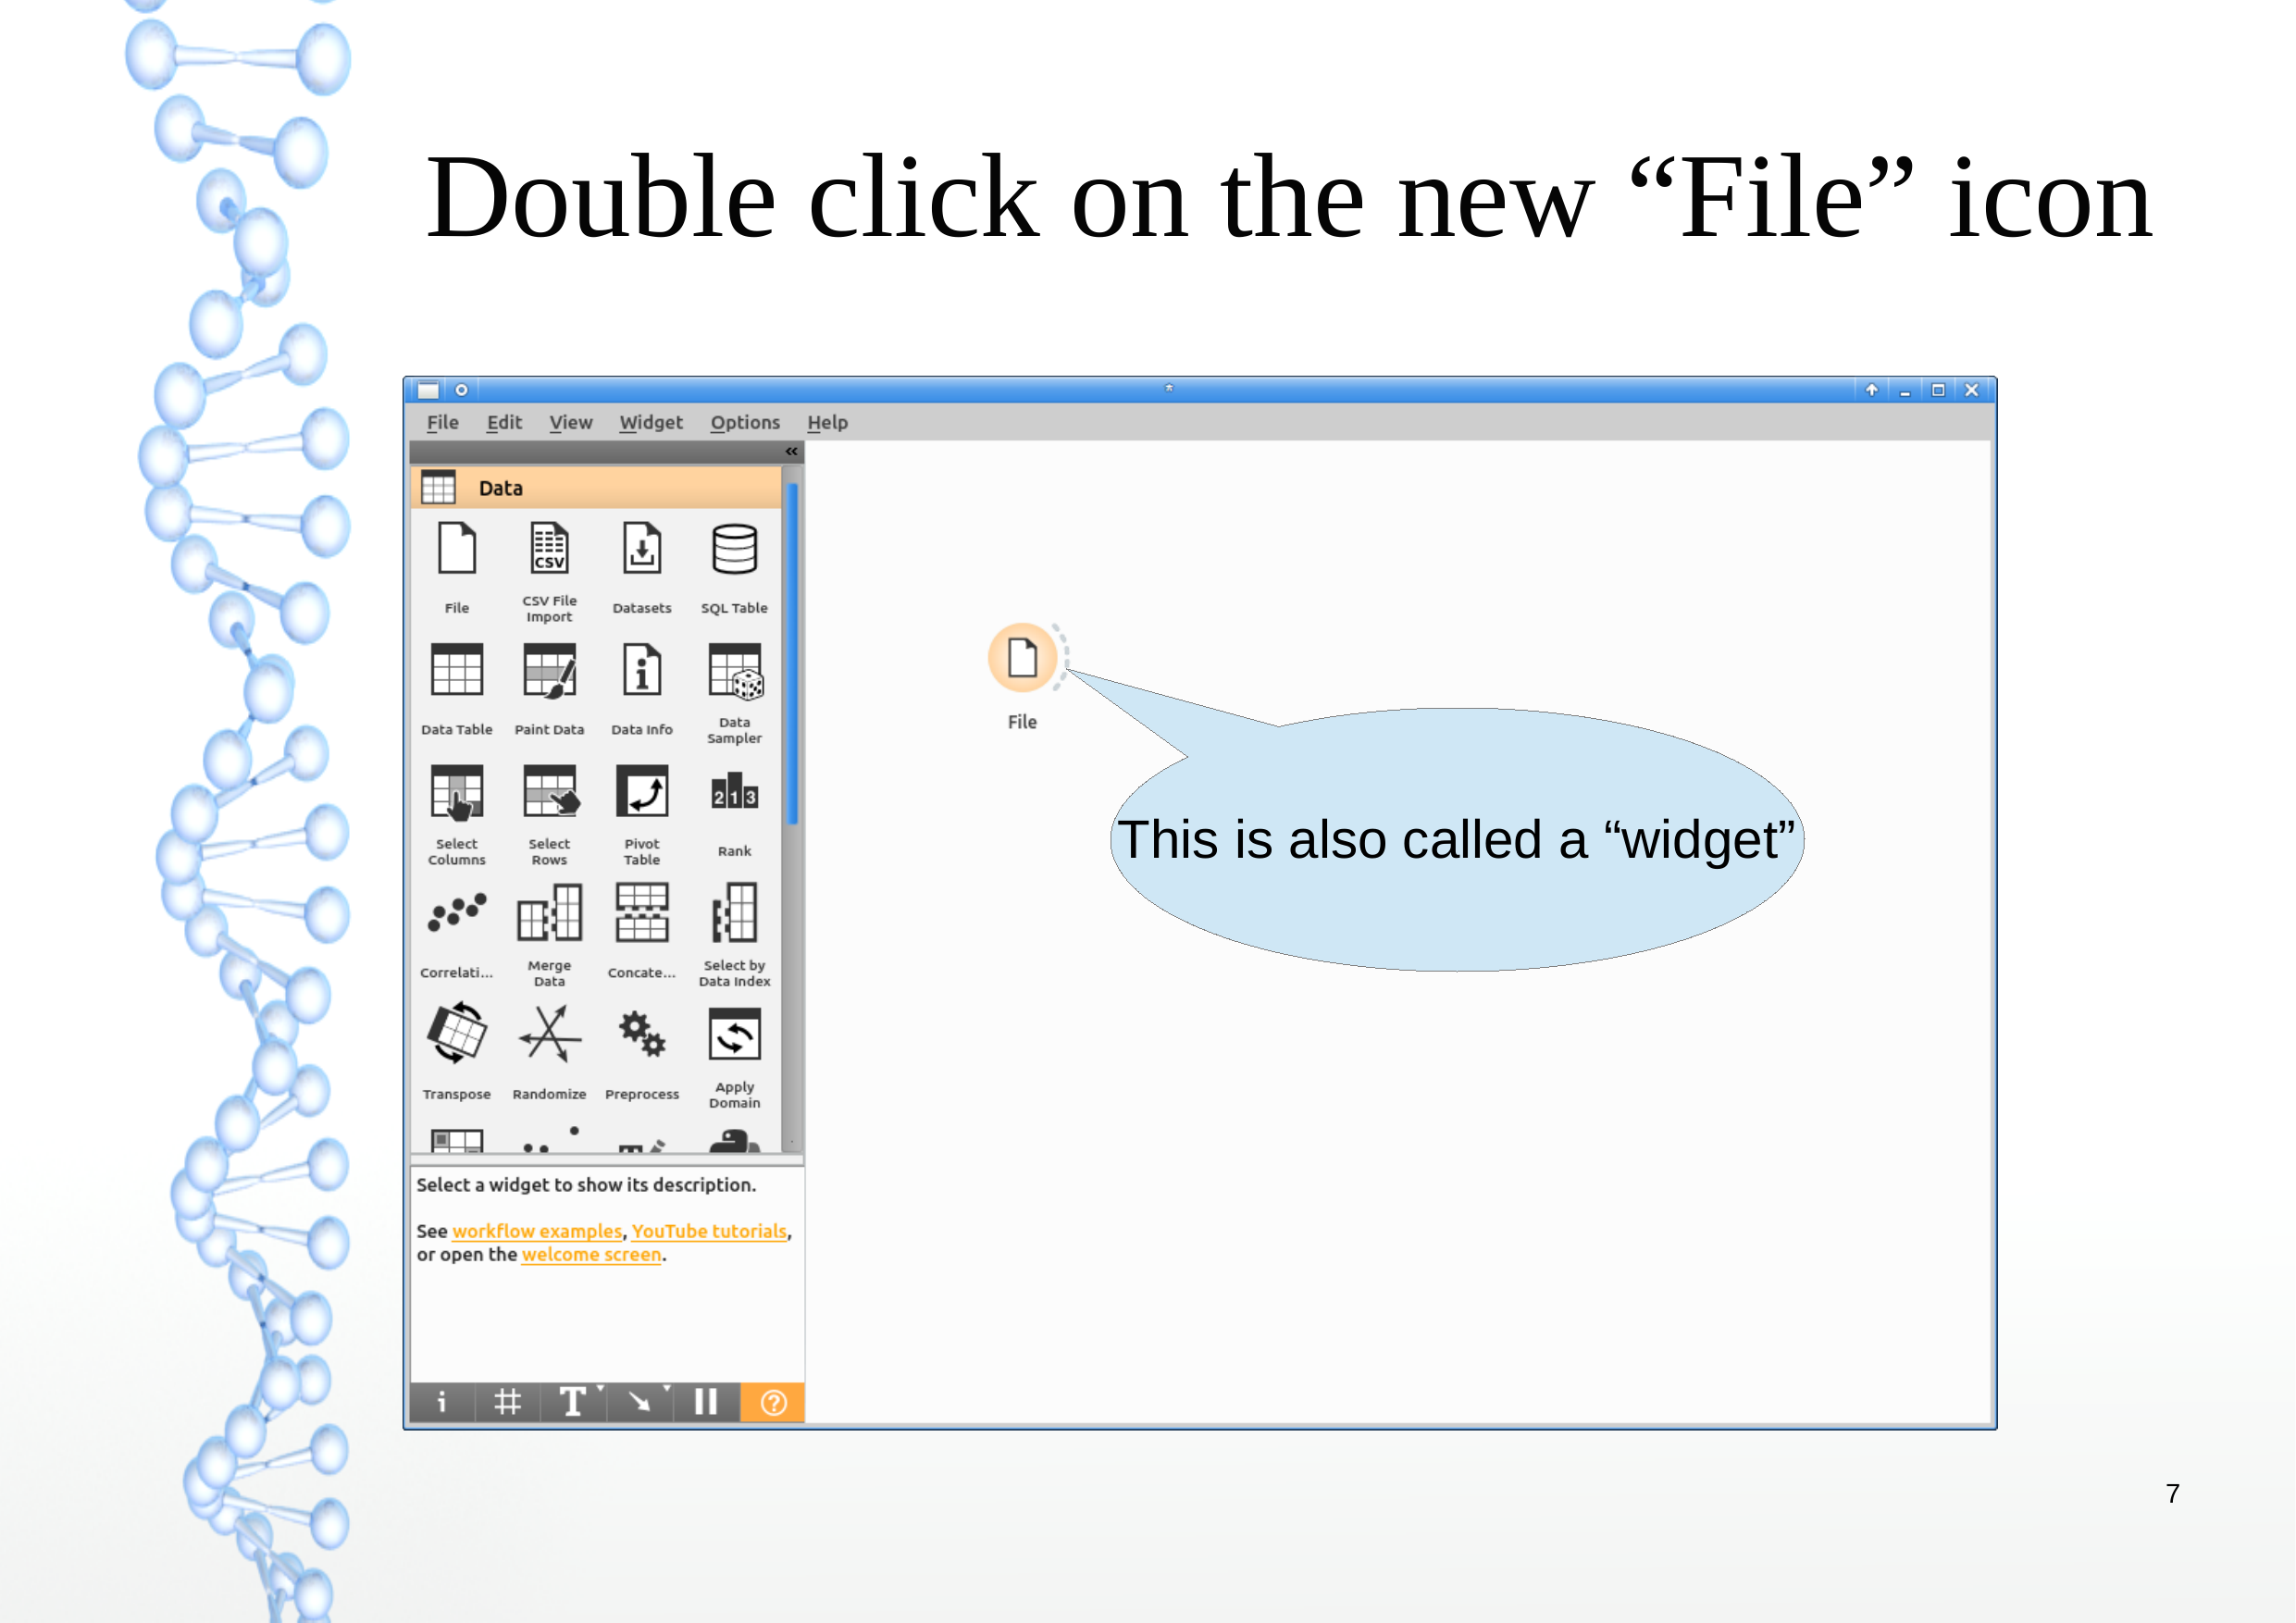

# Double click on the new “File” icon
This is also called a “widget”
7